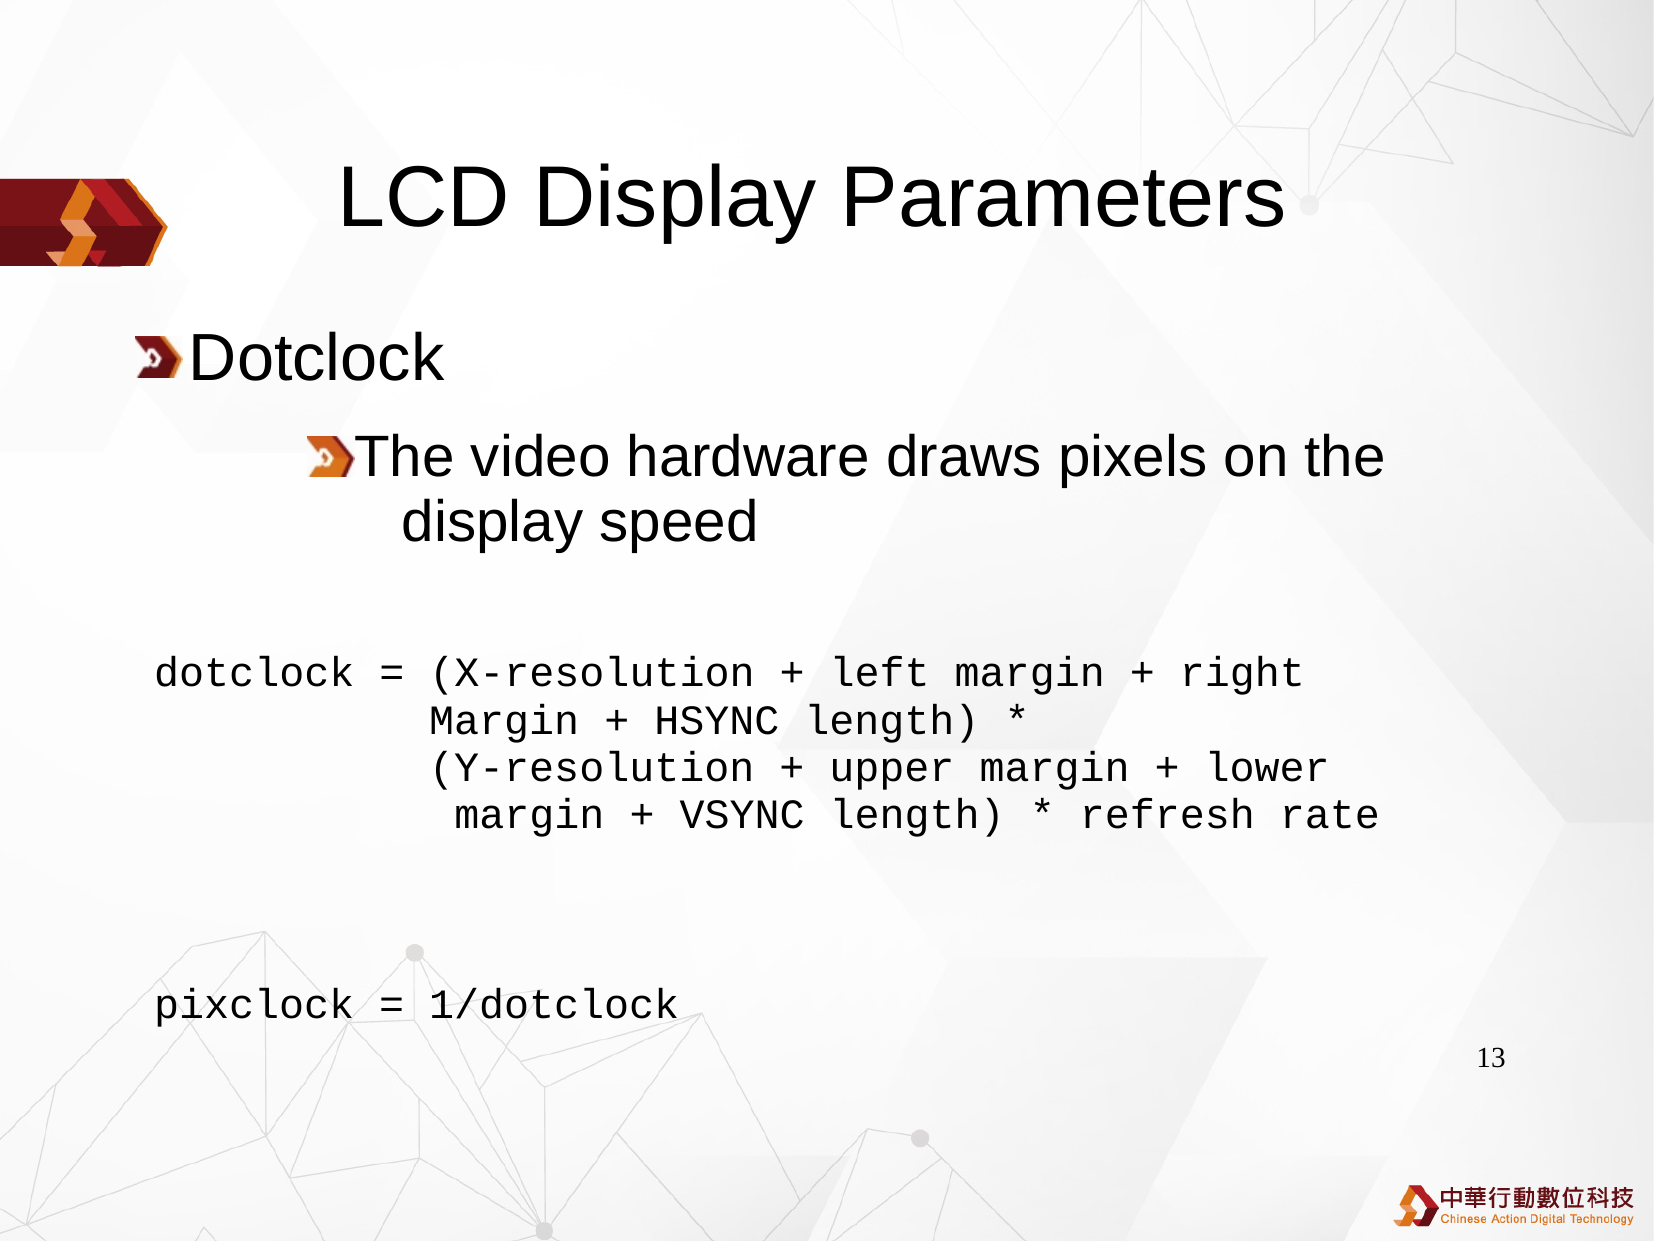

# LCD Display Parameters
Dotclock
The video hardware draws pixels on the display speed
dotclock = (X-resolution + left margin + right
 Margin + HSYNC length) *
 (Y-resolution + upper margin + lower margin + VSYNC length) * refresh rate
pixclock = 1/dotclock
13